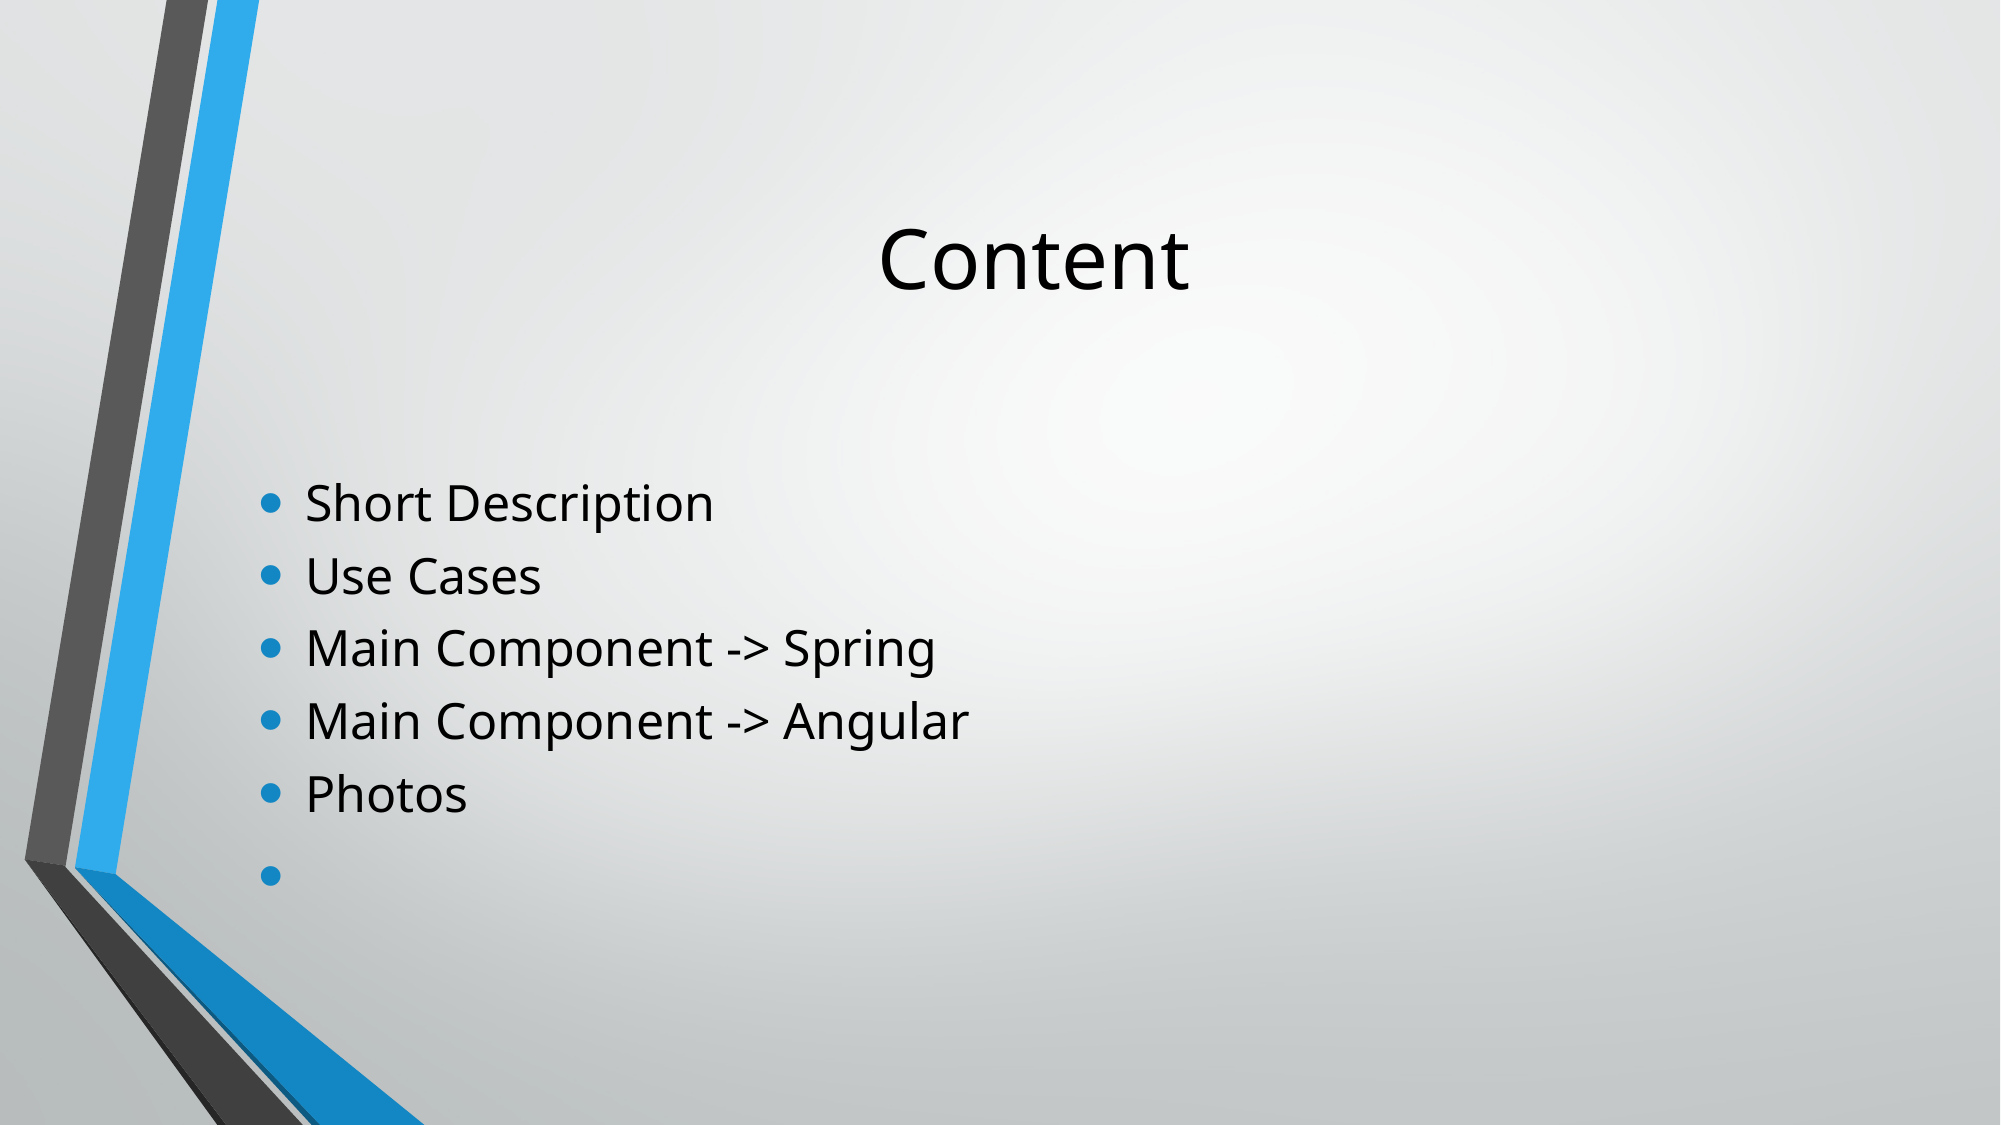

# Content
Short Description
Use Cases
Main Component -> Spring
Main Component -> Angular
Photos